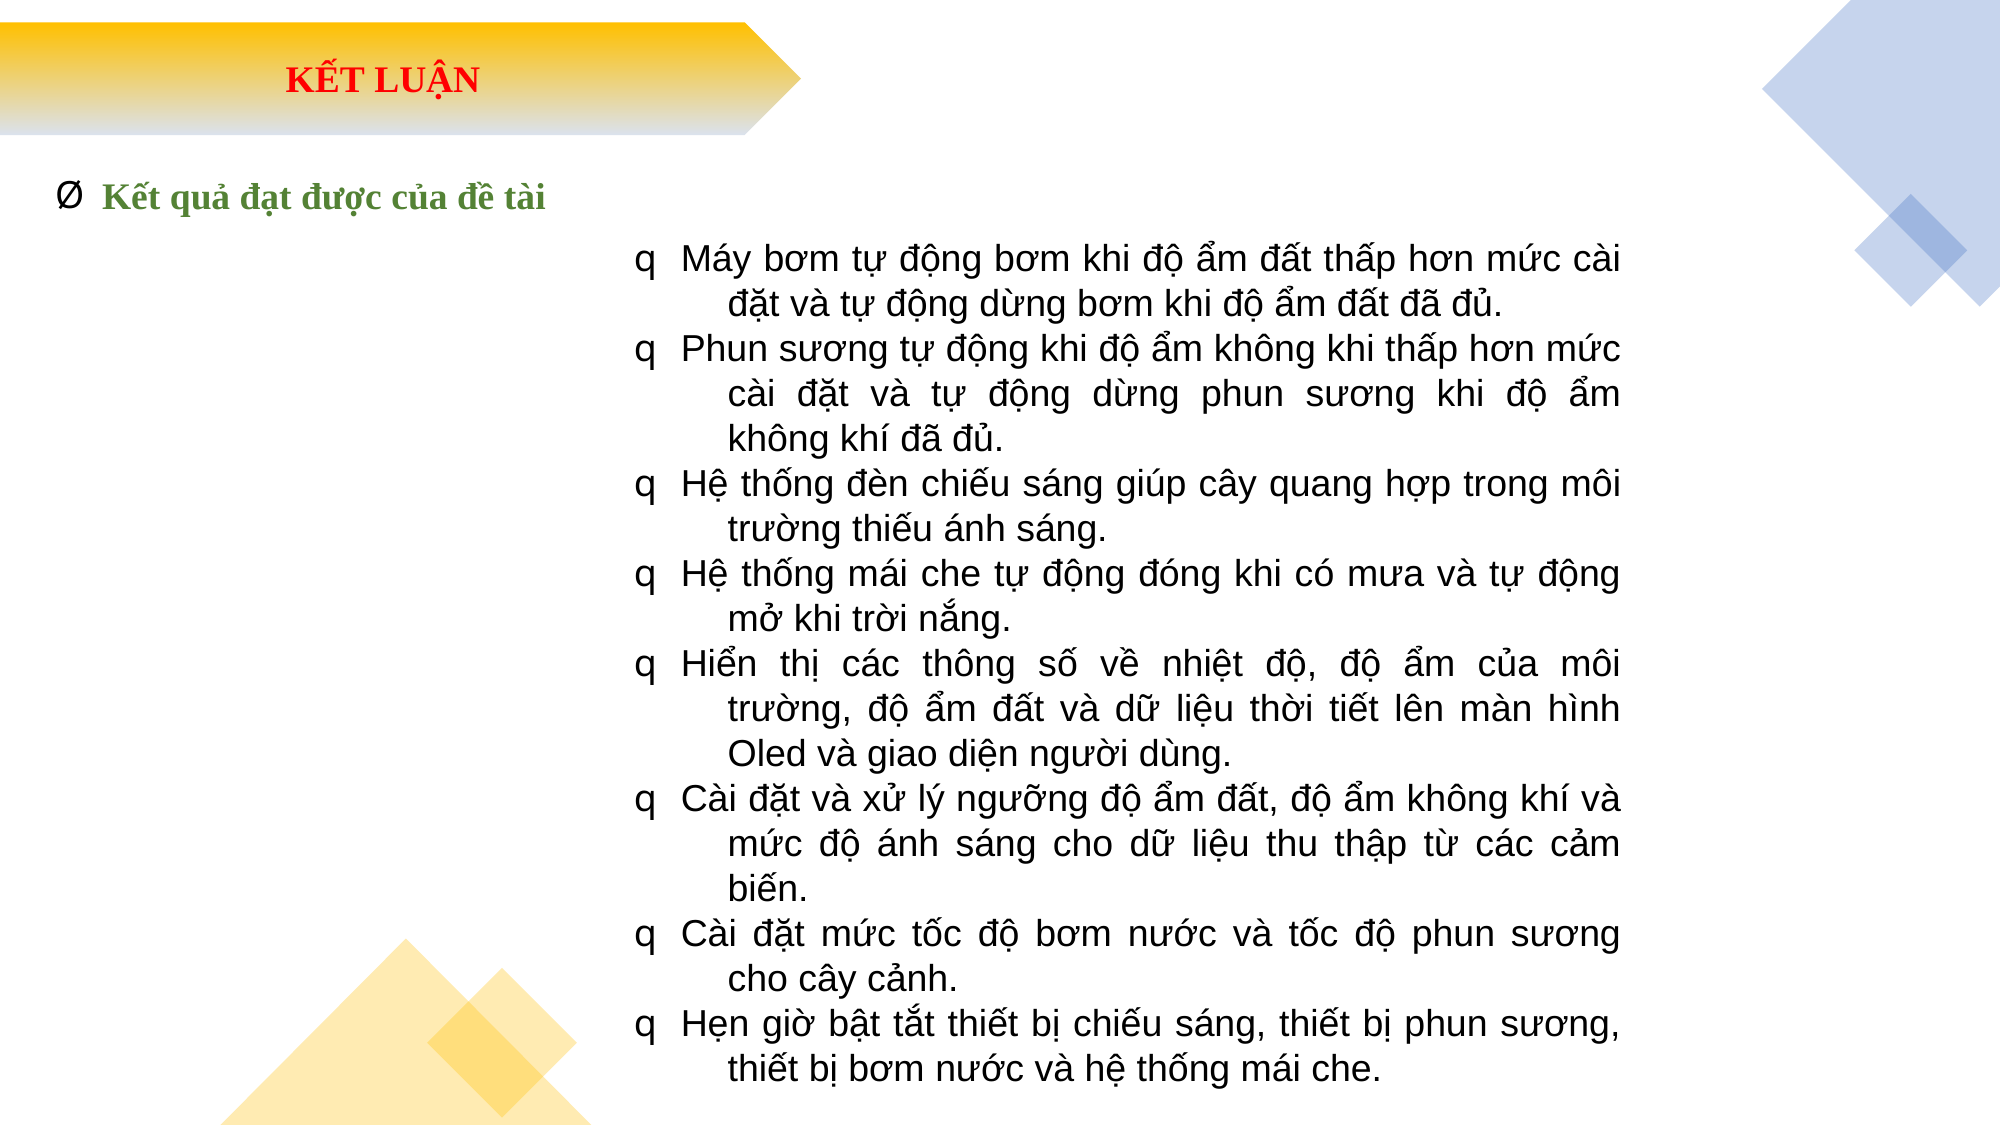

KẾT LUẬN
Kết quả đạt được của đề tài
Máy bơm tự động bơm khi độ ẩm đất thấp hơn mức cài đặt và tự động dừng bơm khi độ ẩm đất đã đủ.
Phun sương tự động khi độ ẩm không khi thấp hơn mức cài đặt và tự động dừng phun sương khi độ ẩm không khí đã đủ.
Hệ thống đèn chiếu sáng giúp cây quang hợp trong môi trường thiếu ánh sáng.
Hệ thống mái che tự động đóng khi có mưa và tự động mở khi trời nắng.
Hiển thị các thông số về nhiệt độ, độ ẩm của môi trường, độ ẩm đất và dữ liệu thời tiết lên màn hình Oled và giao diện người dùng.
Cài đặt và xử lý ngưỡng độ ẩm đất, độ ẩm không khí và mức độ ánh sáng cho dữ liệu thu thập từ các cảm biến.
Cài đặt mức tốc độ bơm nước và tốc độ phun sương cho cây cảnh.
Hẹn giờ bật tắt thiết bị chiếu sáng, thiết bị phun sương, thiết bị bơm nước và hệ thống mái che.